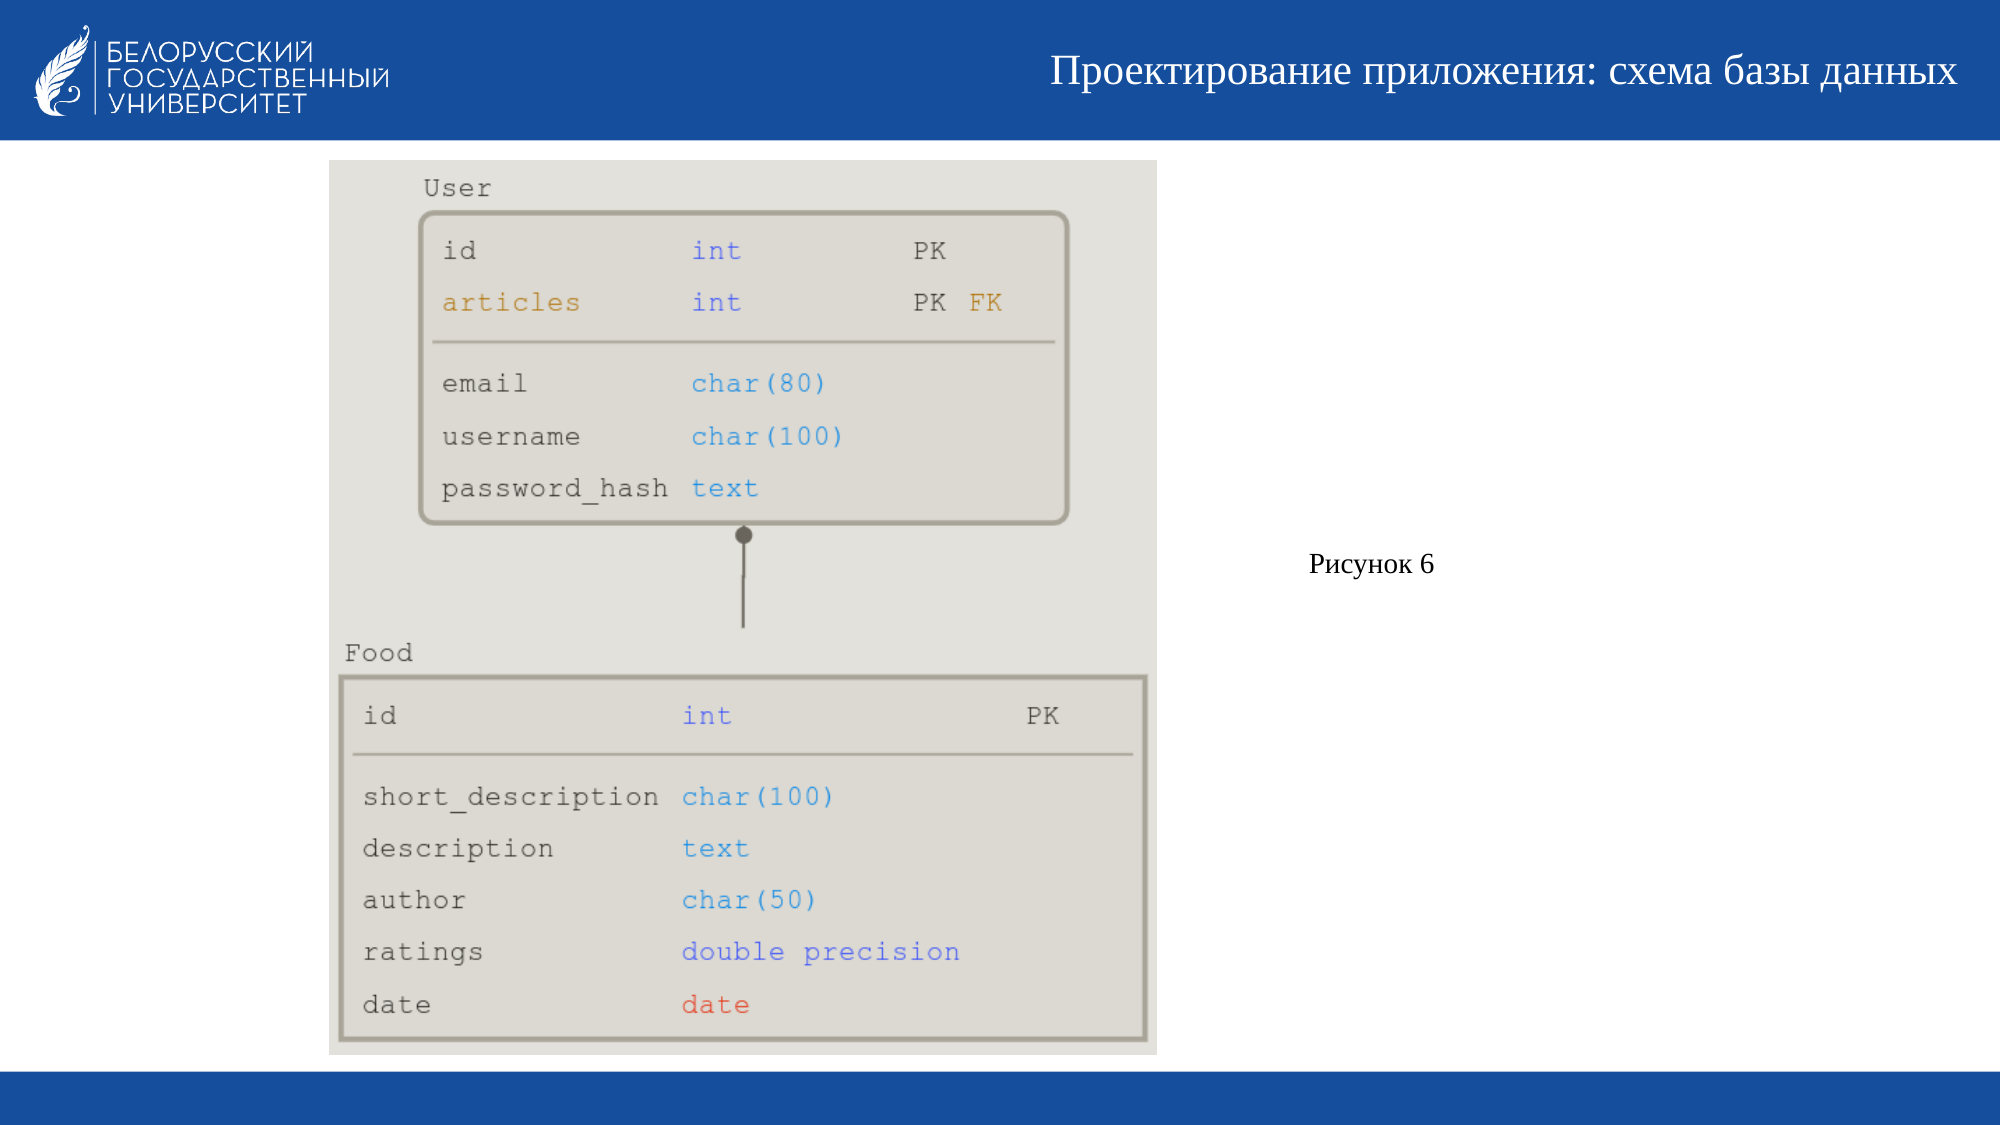

# Проектирование приложения: схема базы данных
Рисунок 6